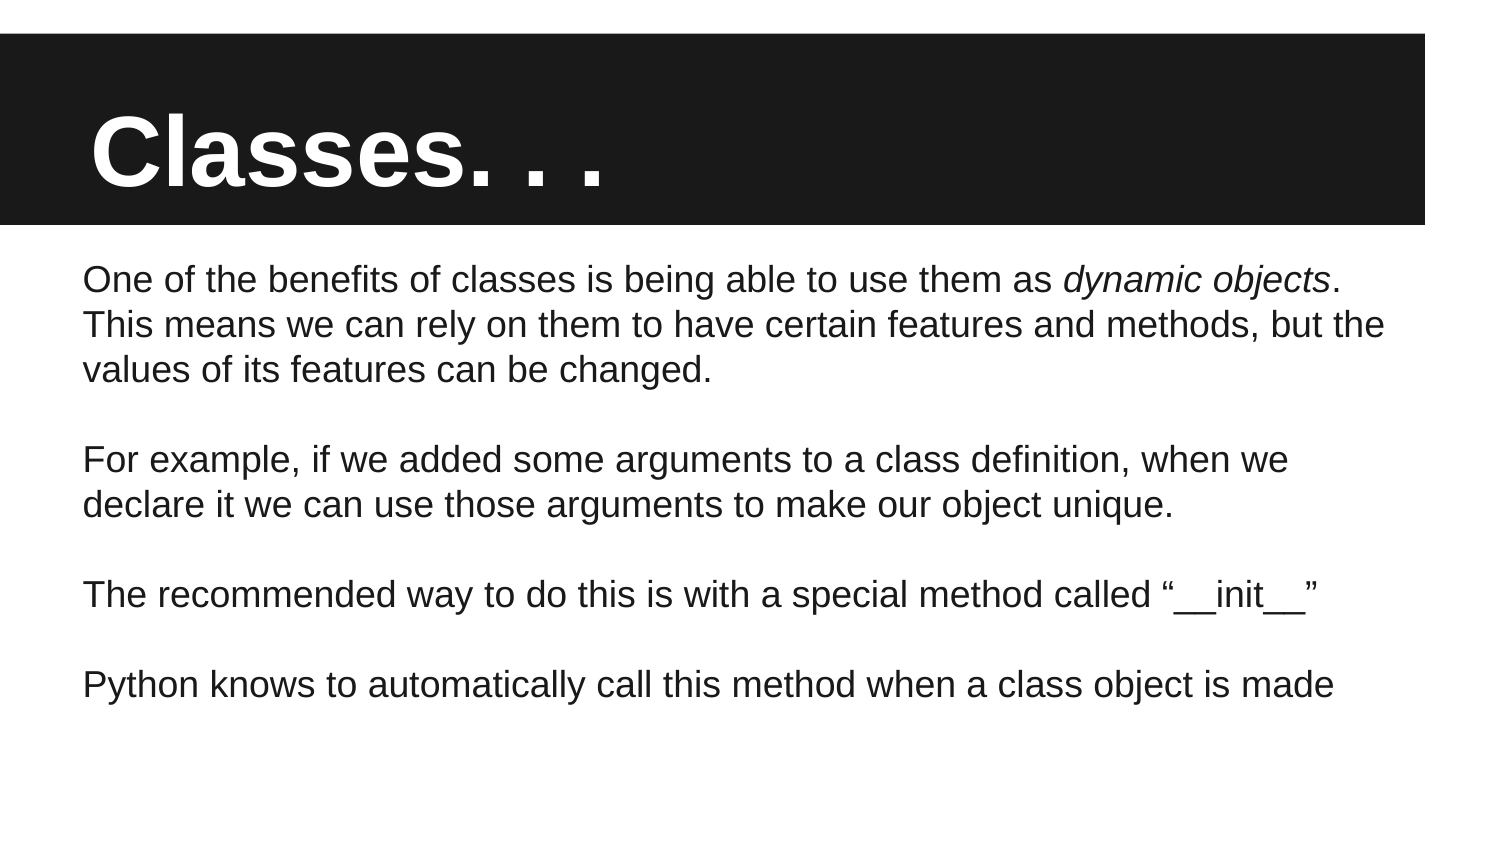

# Classes. . .
One of the benefits of classes is being able to use them as dynamic objects. This means we can rely on them to have certain features and methods, but the values of its features can be changed.
For example, if we added some arguments to a class definition, when we declare it we can use those arguments to make our object unique.
The recommended way to do this is with a special method called “__init__”
Python knows to automatically call this method when a class object is made